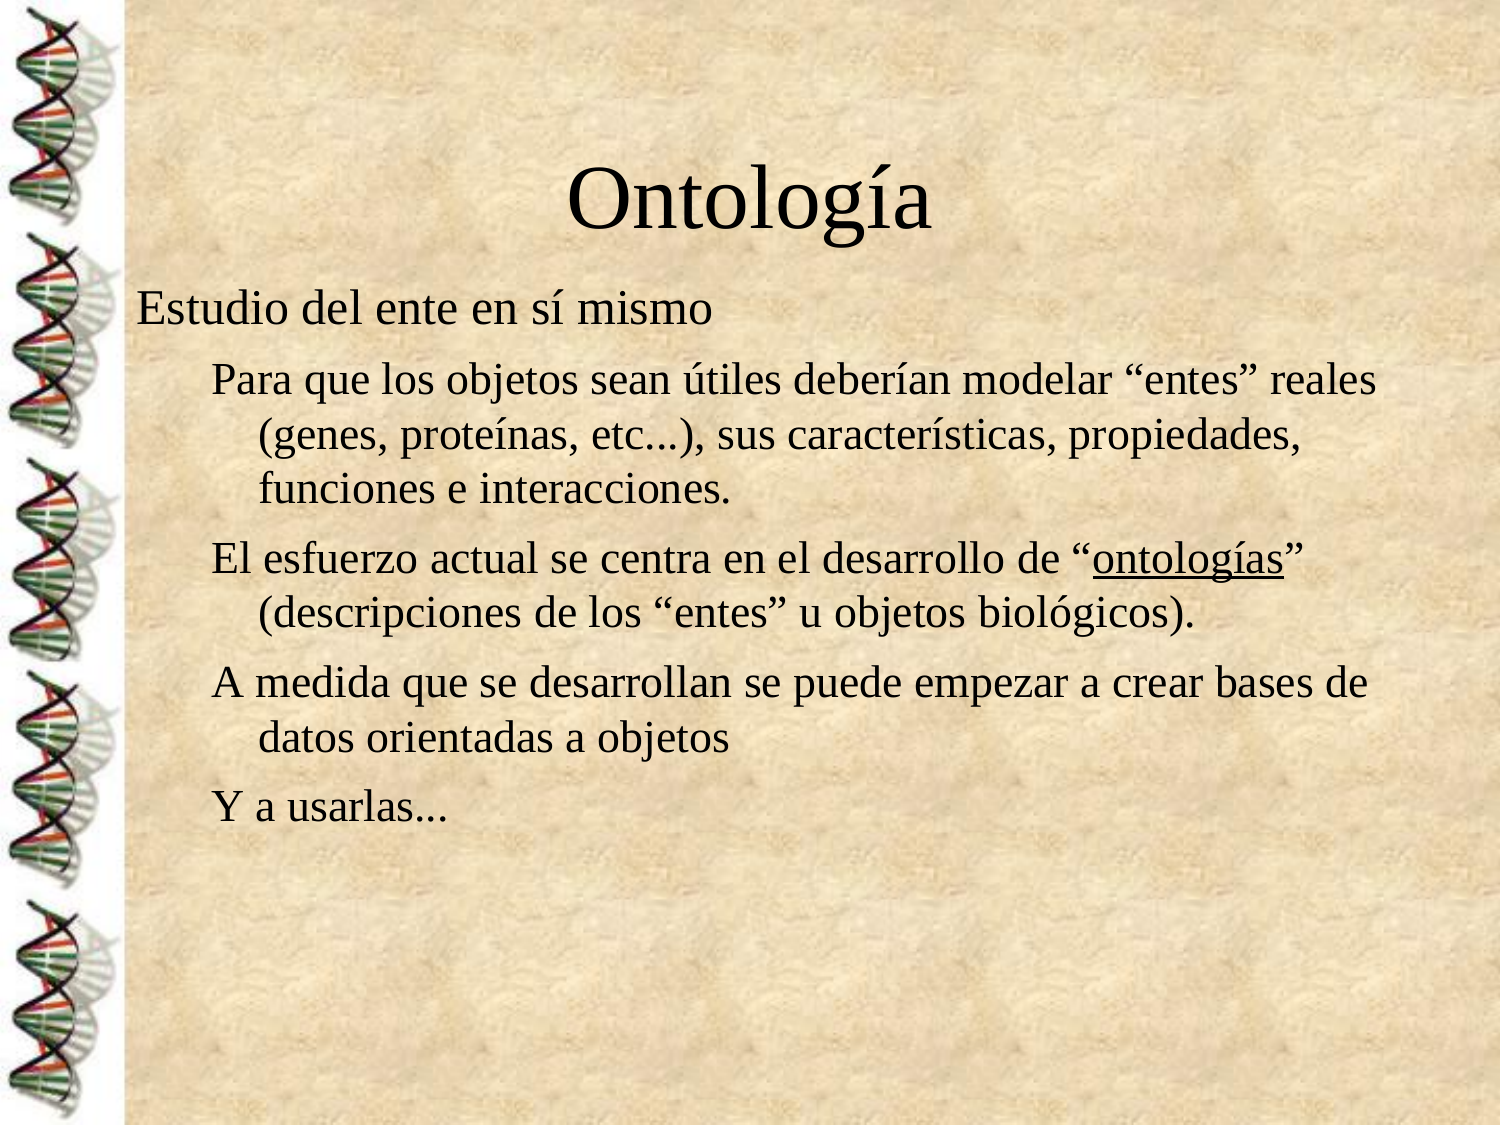

# Ontología
Estudio del ente en sí mismo
Para que los objetos sean útiles deberían modelar “entes” reales (genes, proteínas, etc...), sus características, propiedades, funciones e interacciones.
El esfuerzo actual se centra en el desarrollo de “ontologías” (descripciones de los “entes” u objetos biológicos).
A medida que se desarrollan se puede empezar a crear bases de datos orientadas a objetos
Y a usarlas...